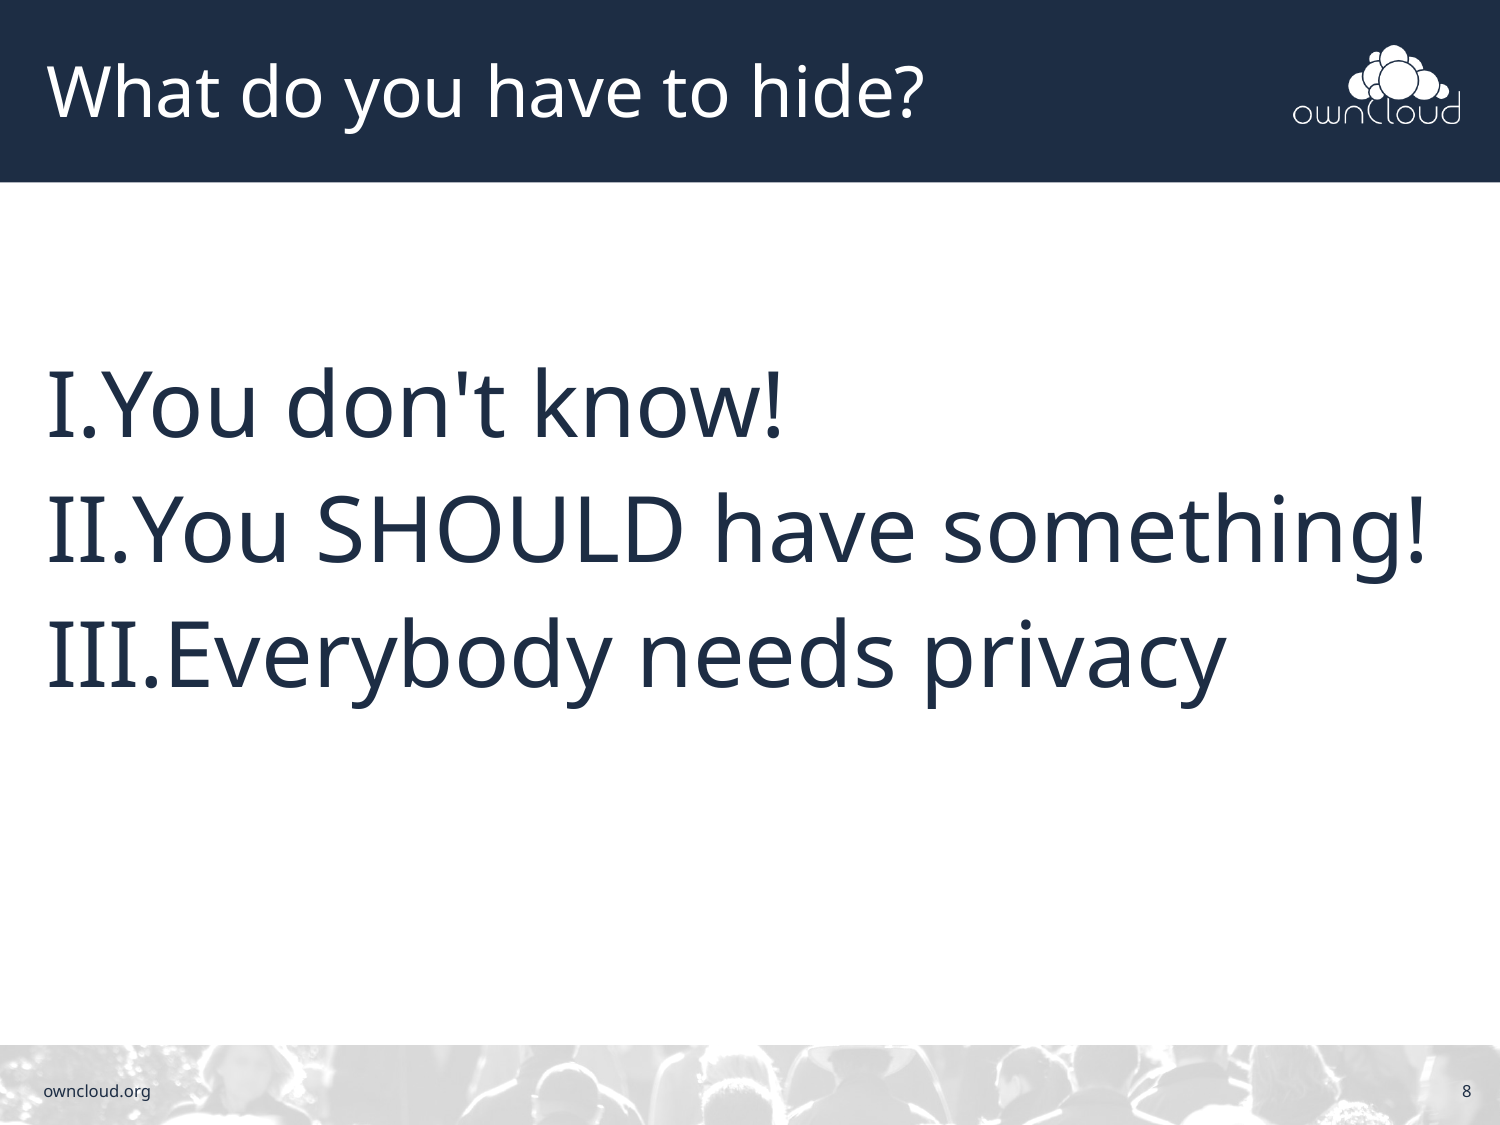

# What do you have to hide?
You don't know!
You SHOULD have something!
Everybody needs privacy